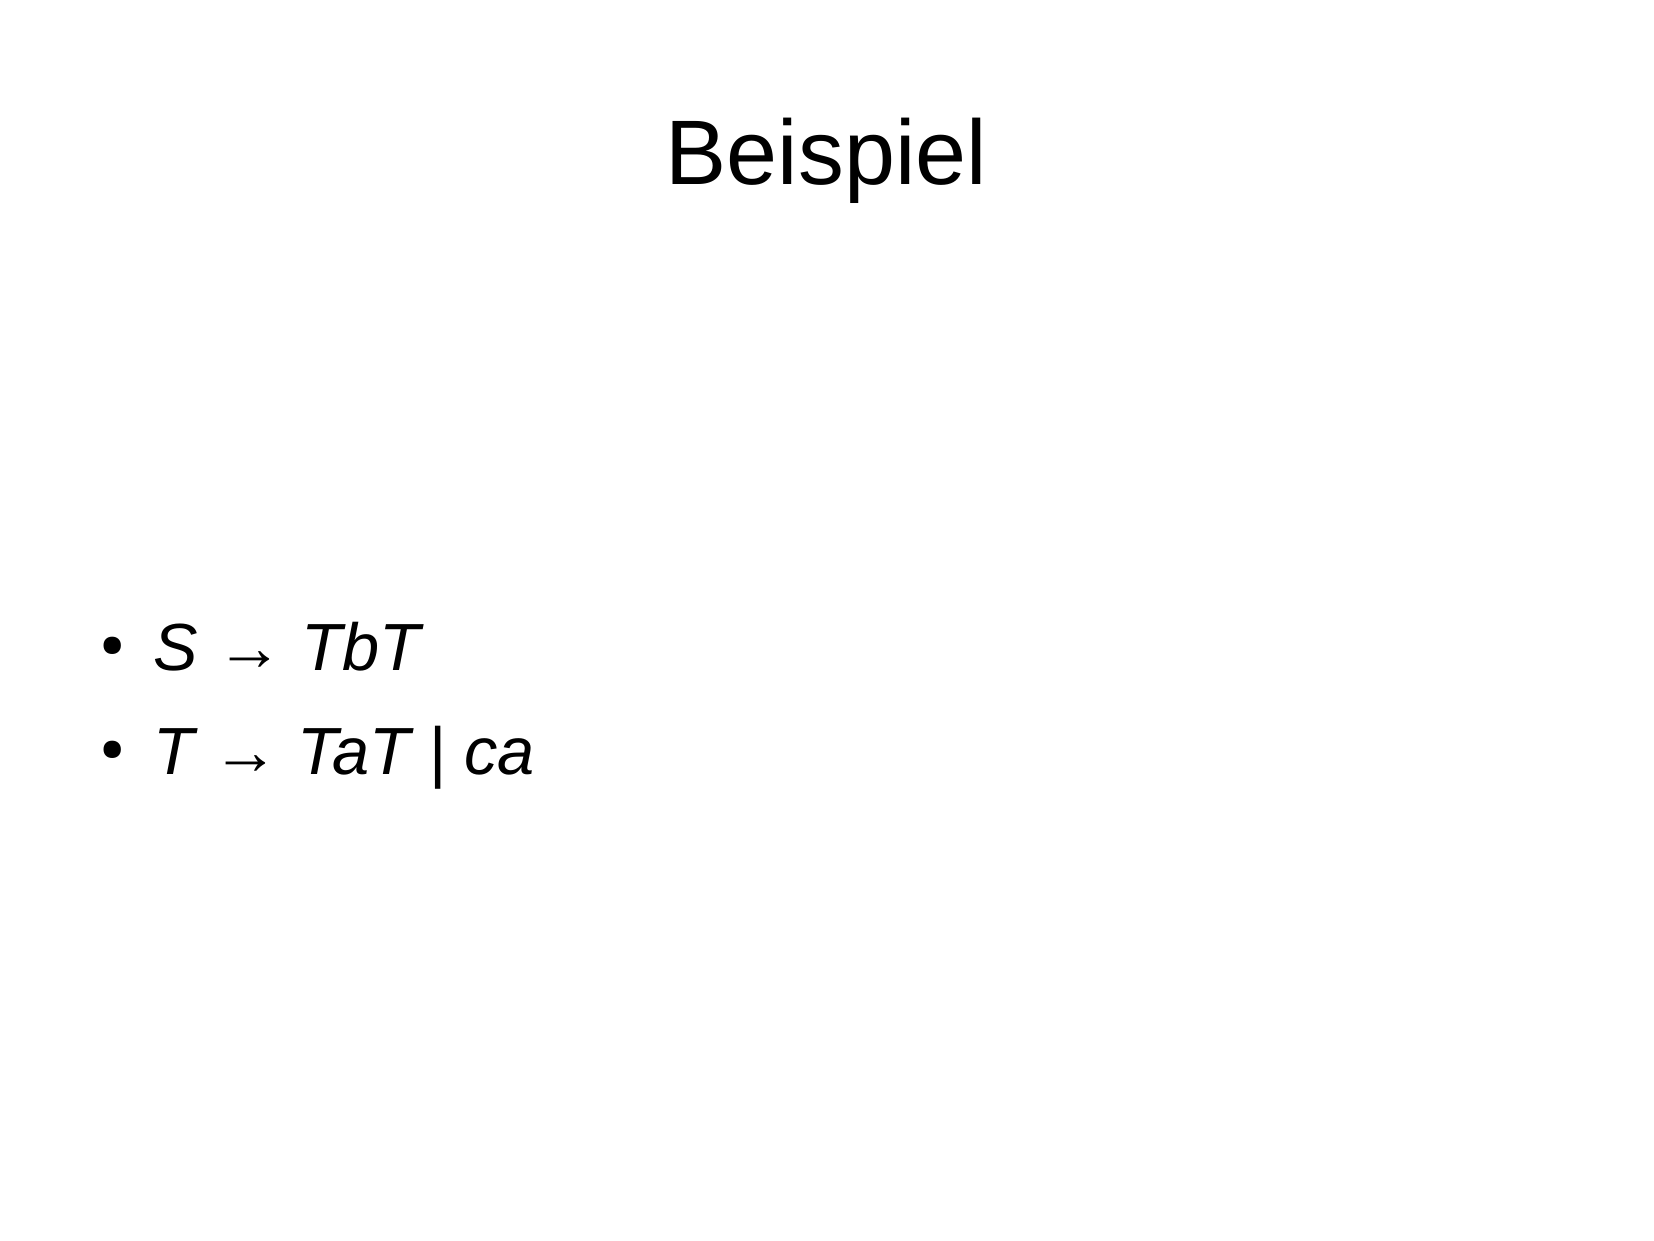

# Beispiel
S → TbT
T → TaT | ca